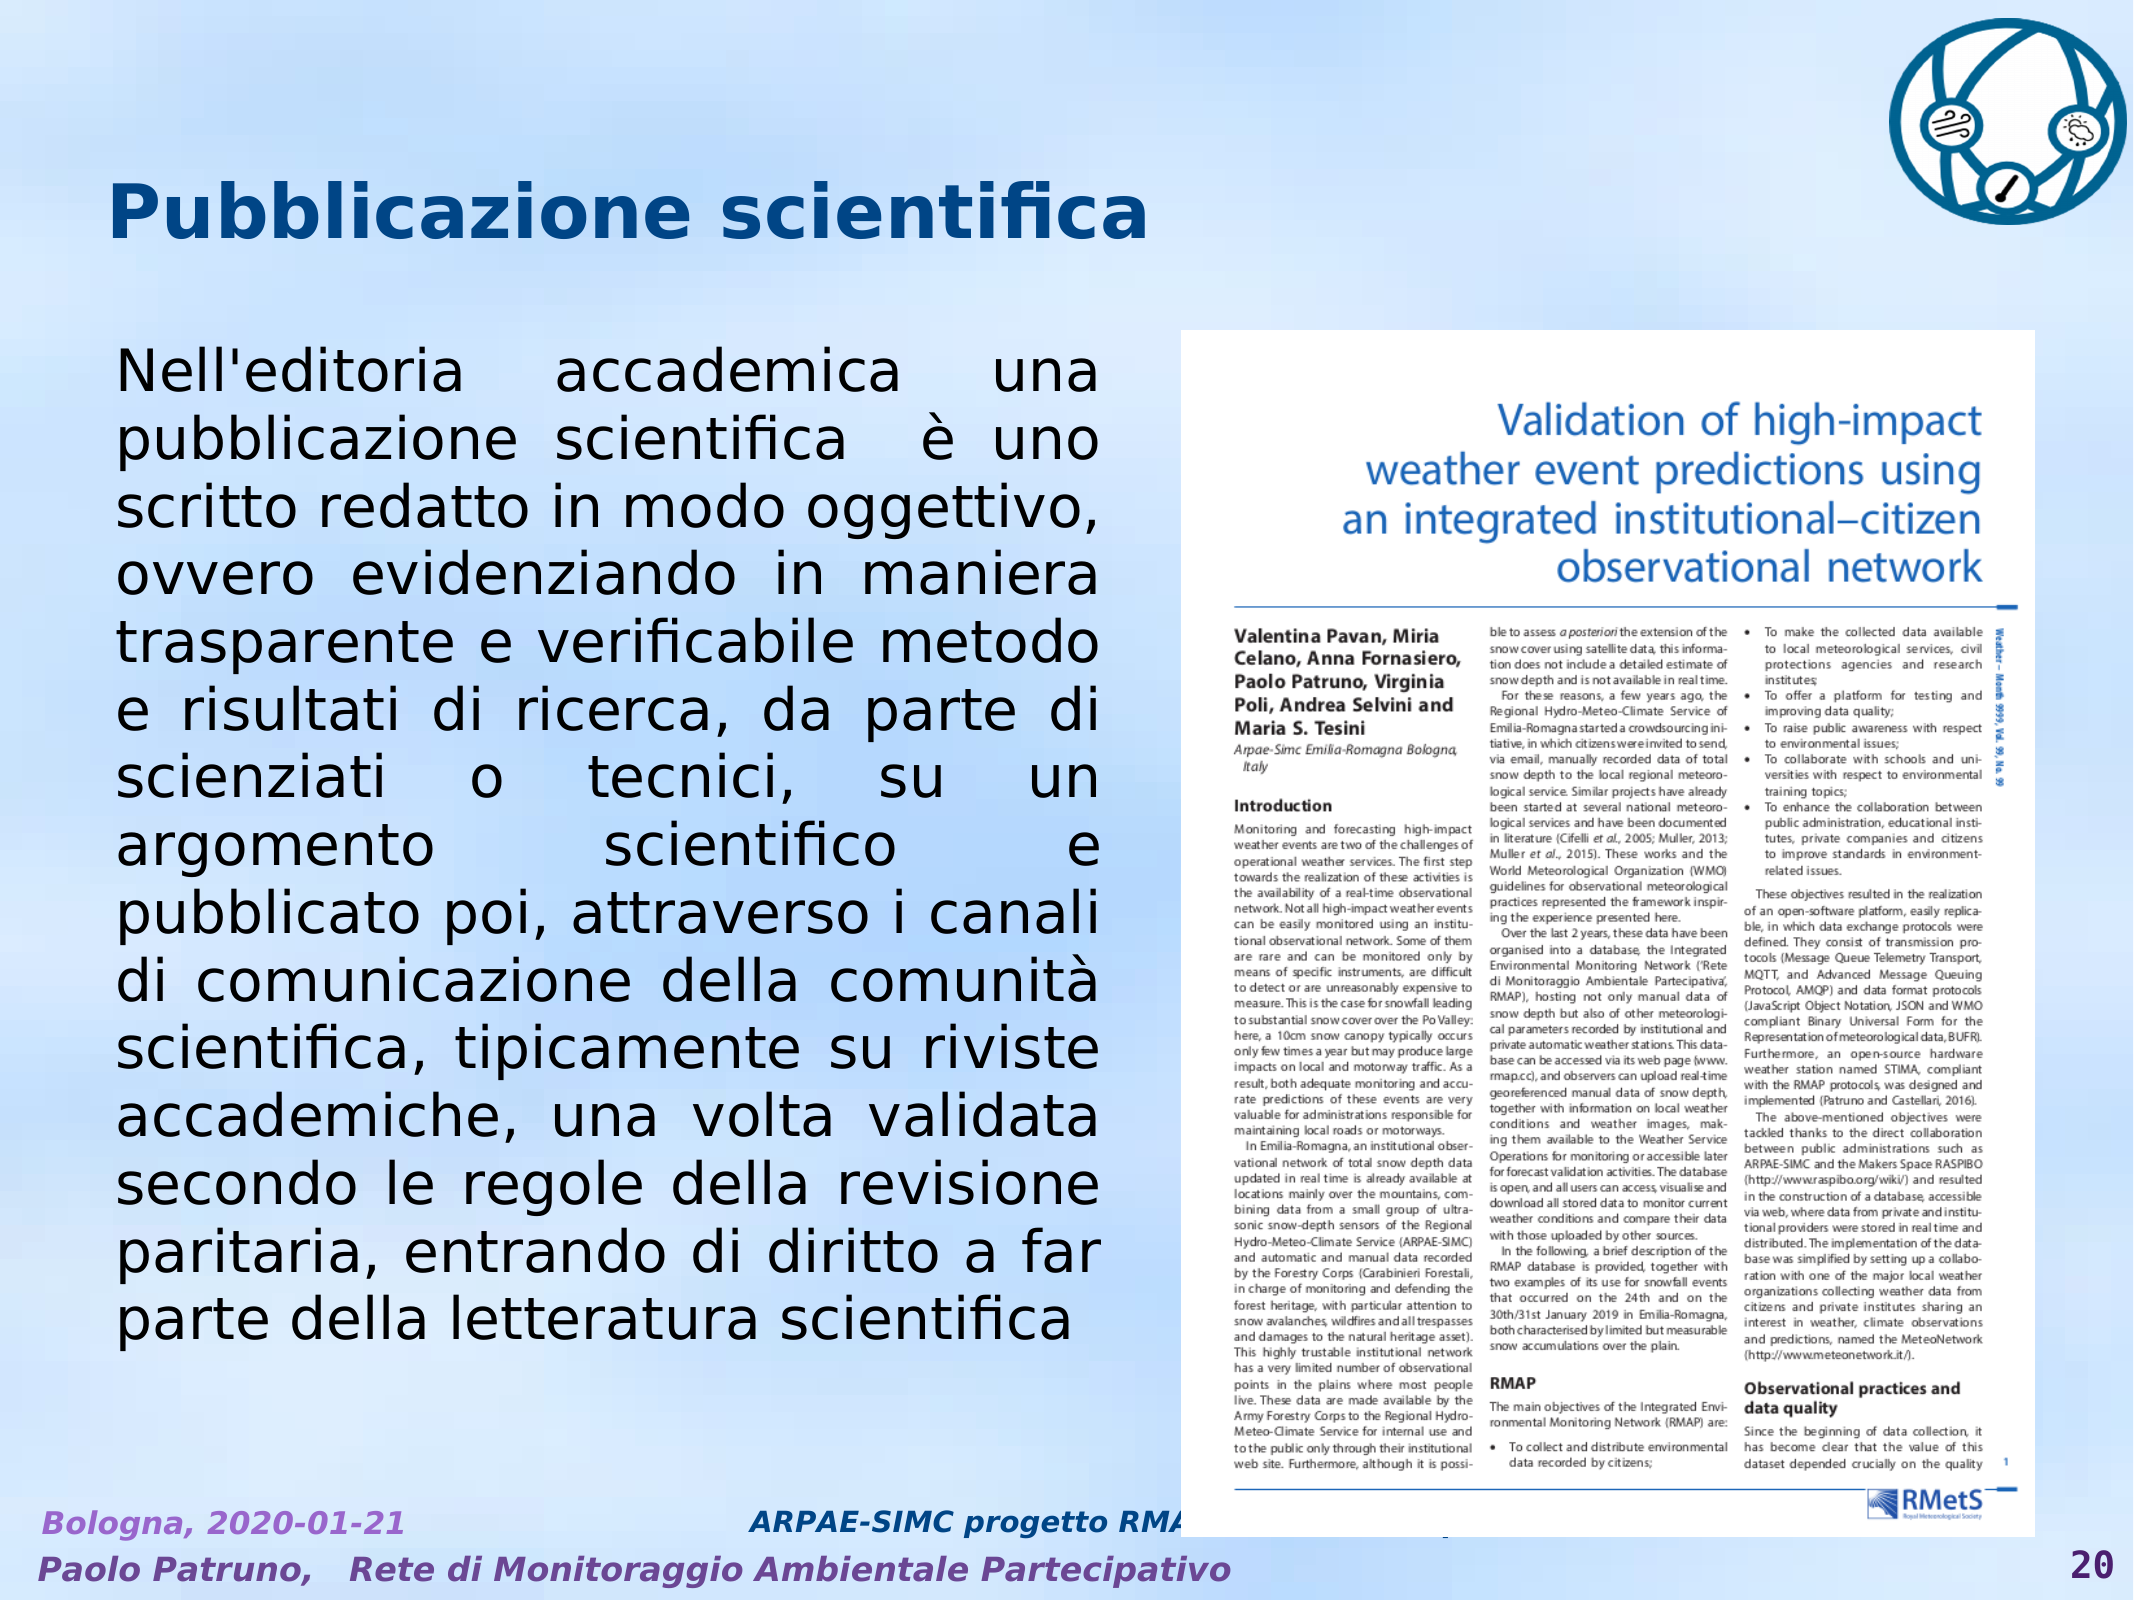

# Pubblicazione scientifica
Nell'editoria accademica una pubblicazione scientifica è uno scritto redatto in modo oggettivo, ovvero evidenziando in maniera trasparente e verificabile metodo e risultati di ricerca, da parte di scienziati o tecnici, su un argomento scientifico e pubblicato poi, attraverso i canali di comunicazione della comunità scientifica, tipicamente su riviste accademiche, una volta validata secondo le regole della revisione paritaria, entrando di diritto a far parte della letteratura scientifica